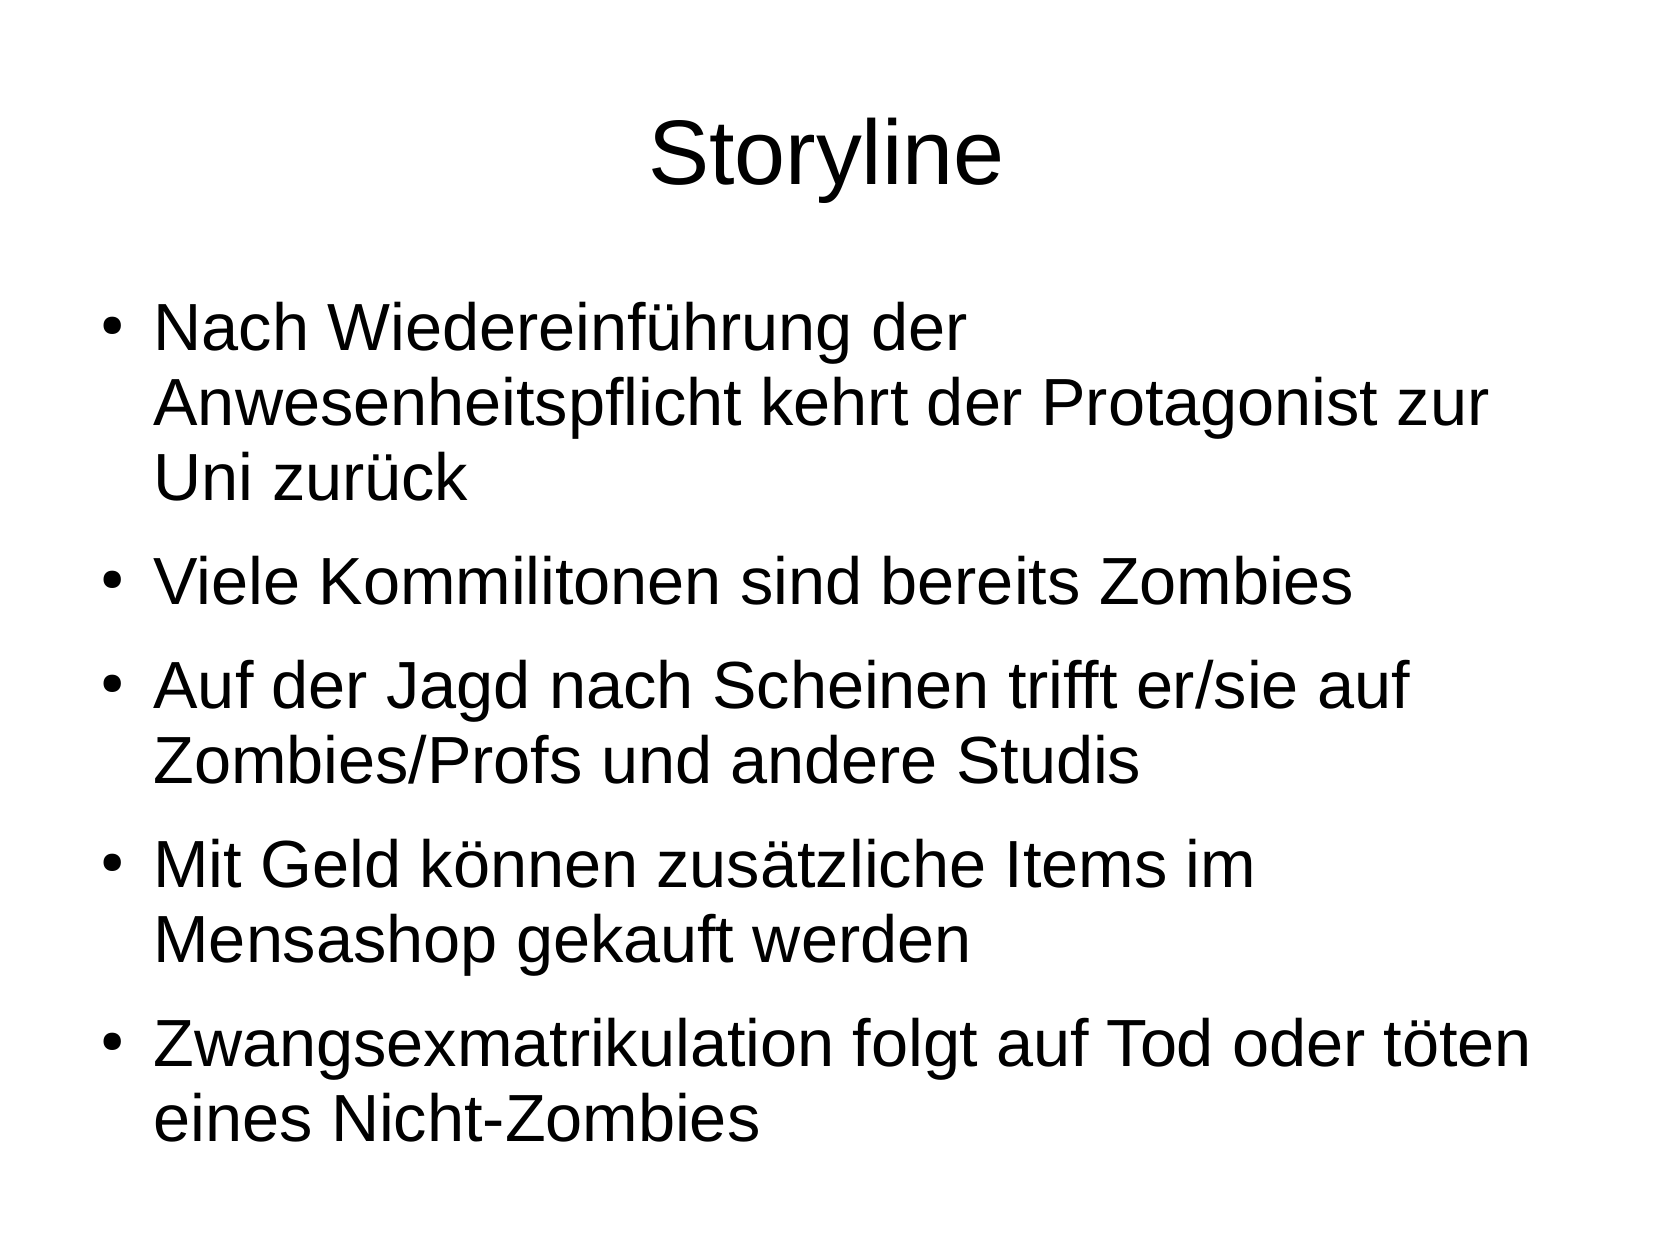

# Storyline
Nach Wiedereinführung der Anwesenheitspflicht kehrt der Protagonist zur Uni zurück
Viele Kommilitonen sind bereits Zombies
Auf der Jagd nach Scheinen trifft er/sie auf Zombies/Profs und andere Studis
Mit Geld können zusätzliche Items im Mensashop gekauft werden
Zwangsexmatrikulation folgt auf Tod oder töten eines Nicht-Zombies